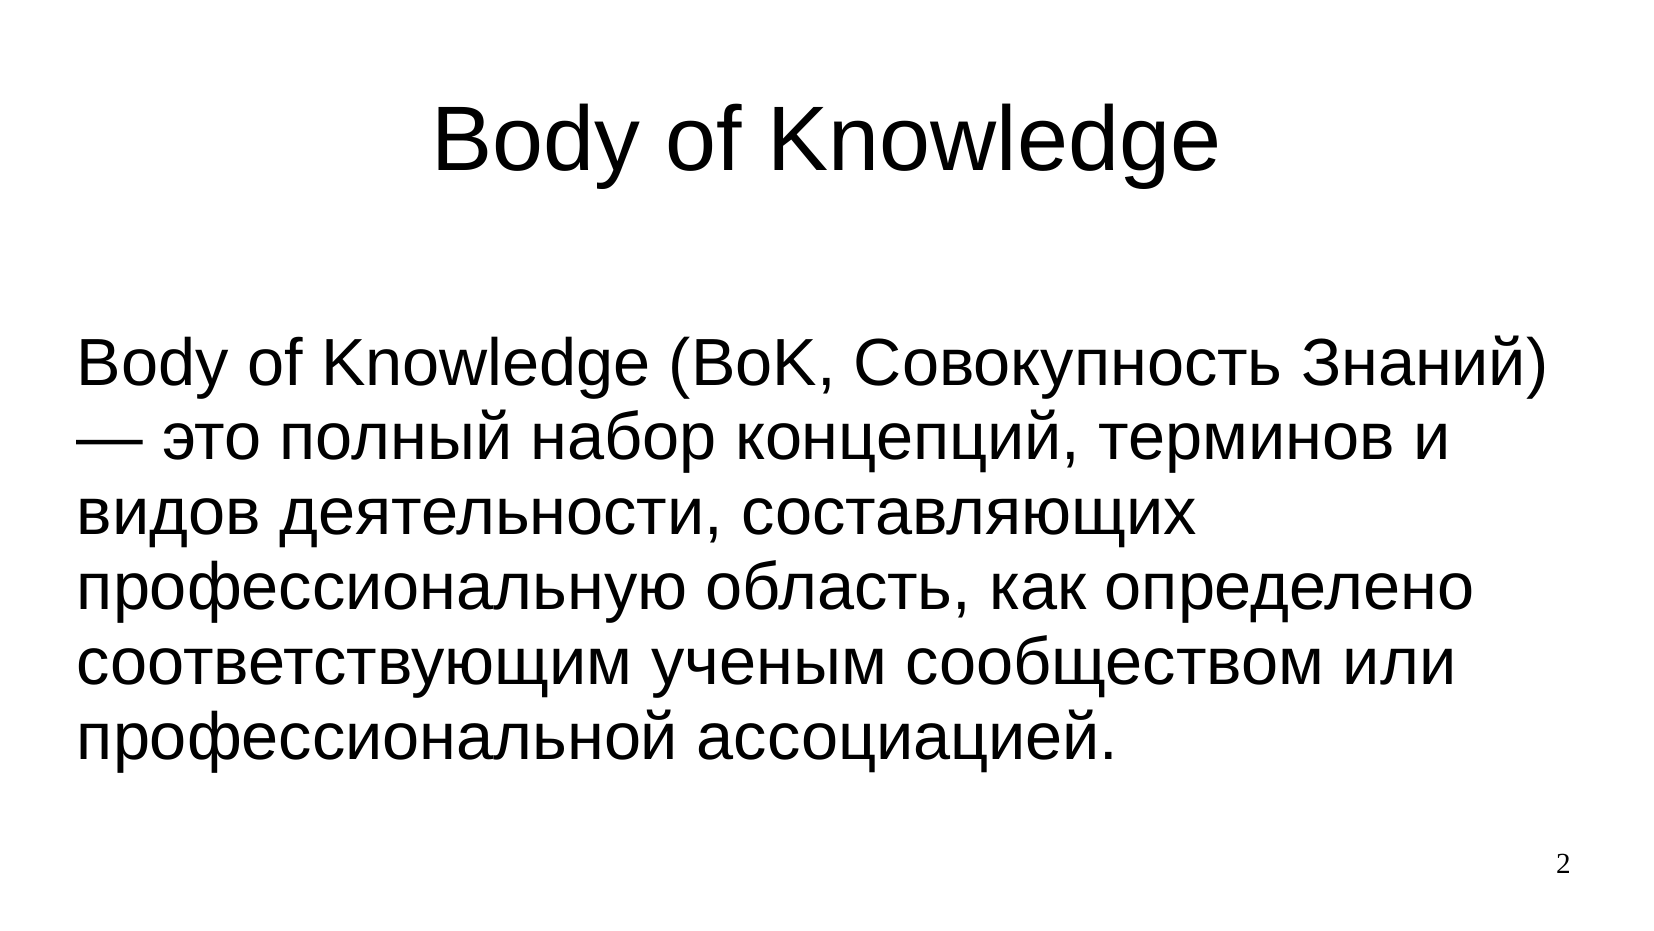

# Body of Knowledge
Body of Knowledge (BoK, Совокупность Знаний) — это полный набор концепций, терминов и видов деятельности, составляющих профессиональную область, как определено соответствующим ученым сообществом или профессиональной ассоциацией.
2